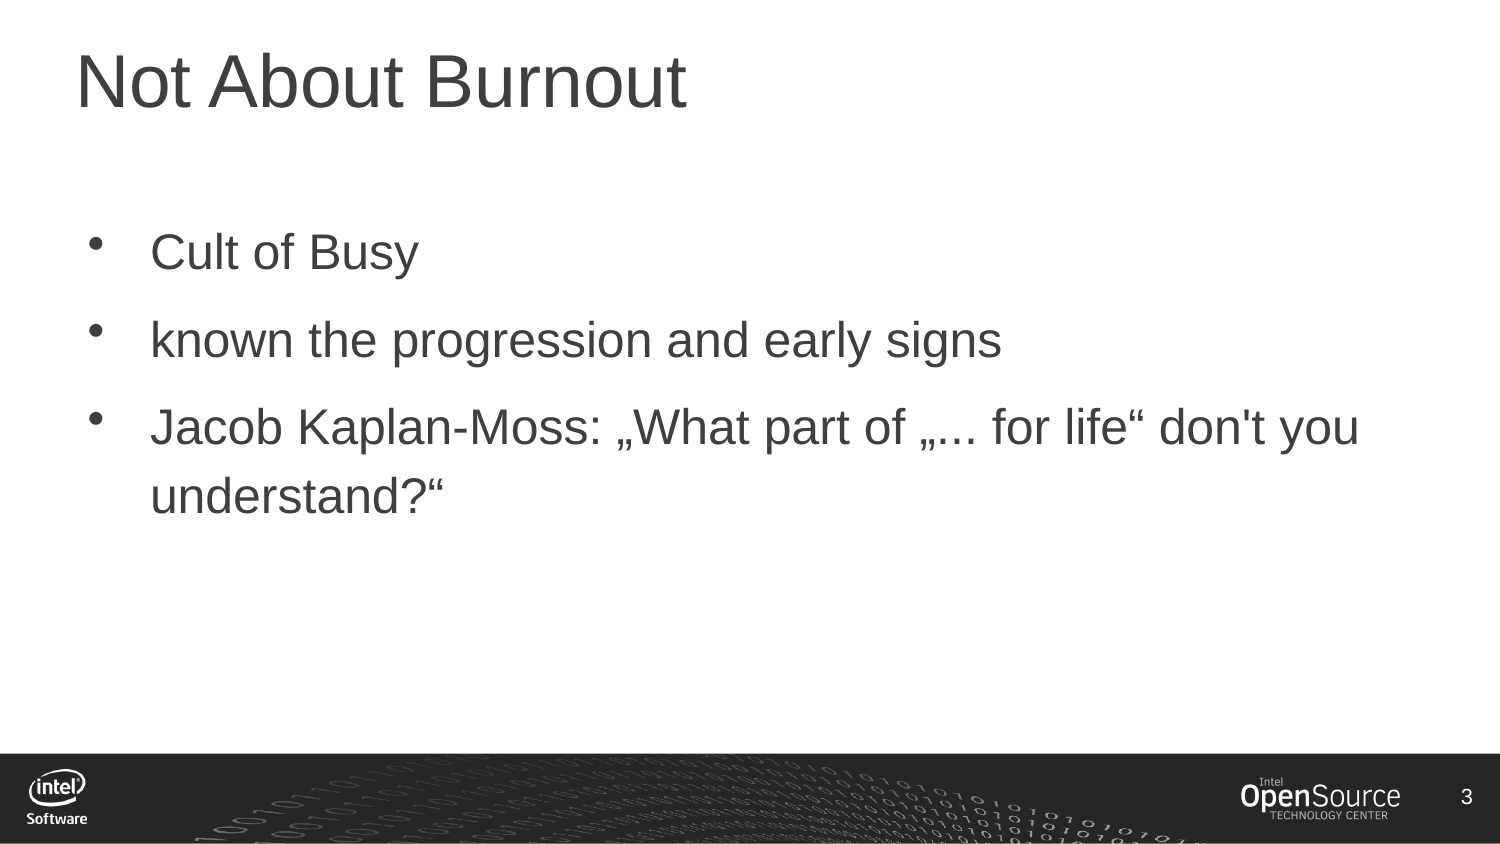

# Not About Burnout
Cult of Busy
known the progression and early signs
Jacob Kaplan-Moss: „What part of „... for life“ don't you understand?“